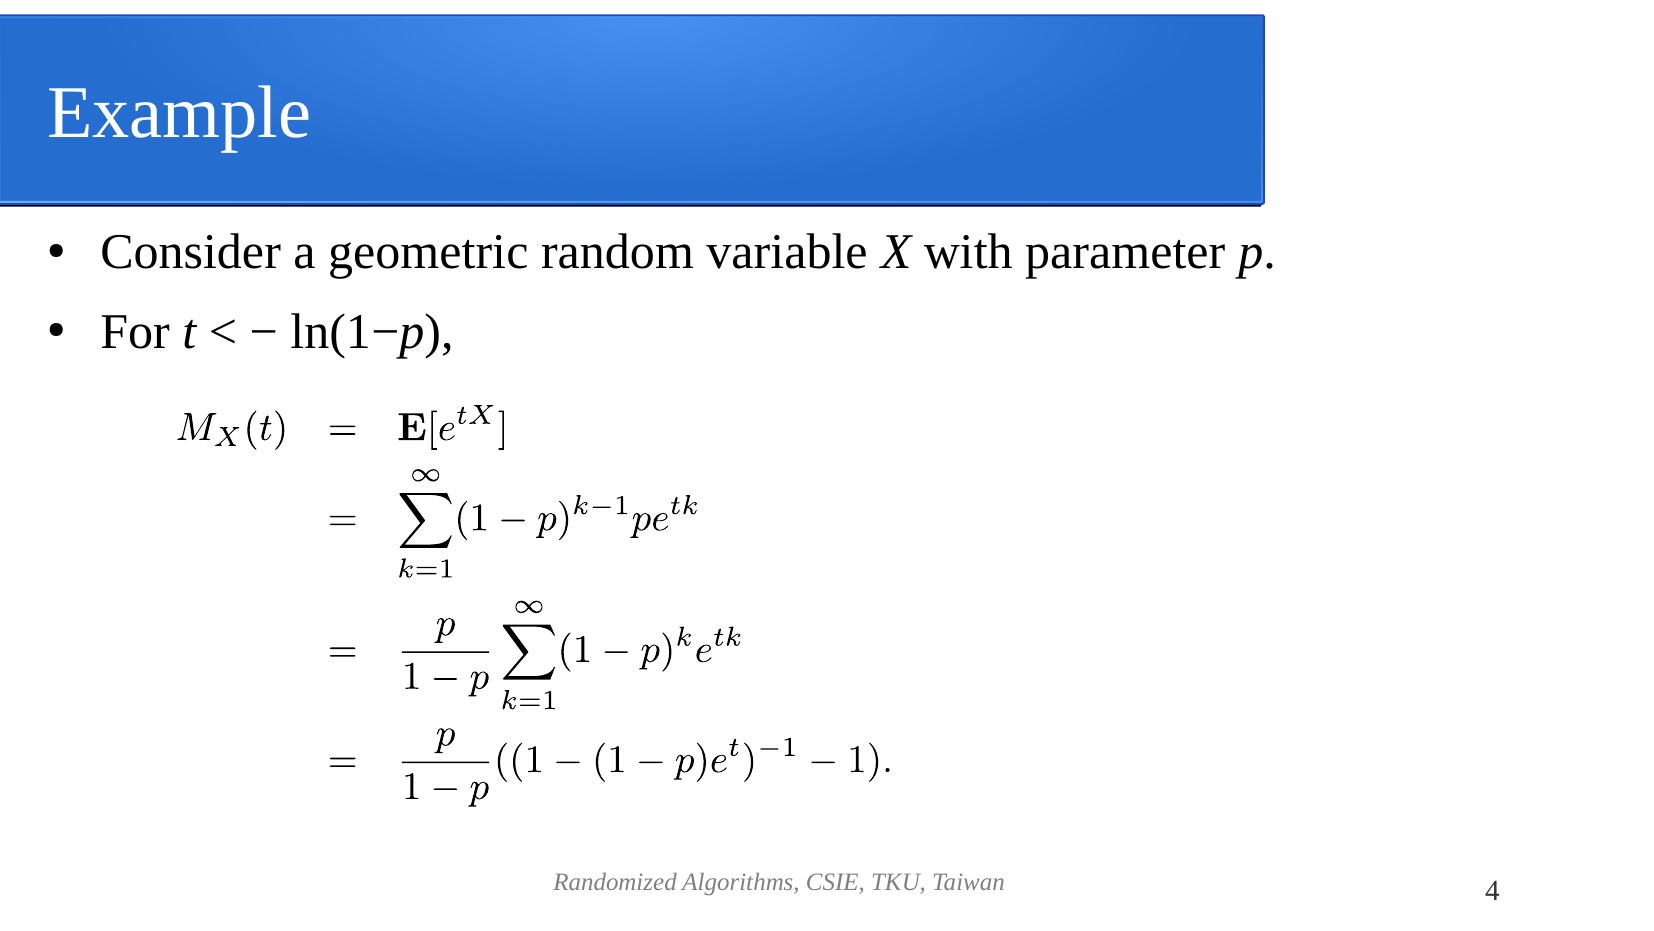

# Example
Consider a geometric random variable X with parameter p.
For t < − ln(1−p),
Randomized Algorithms, CSIE, TKU, Taiwan
4